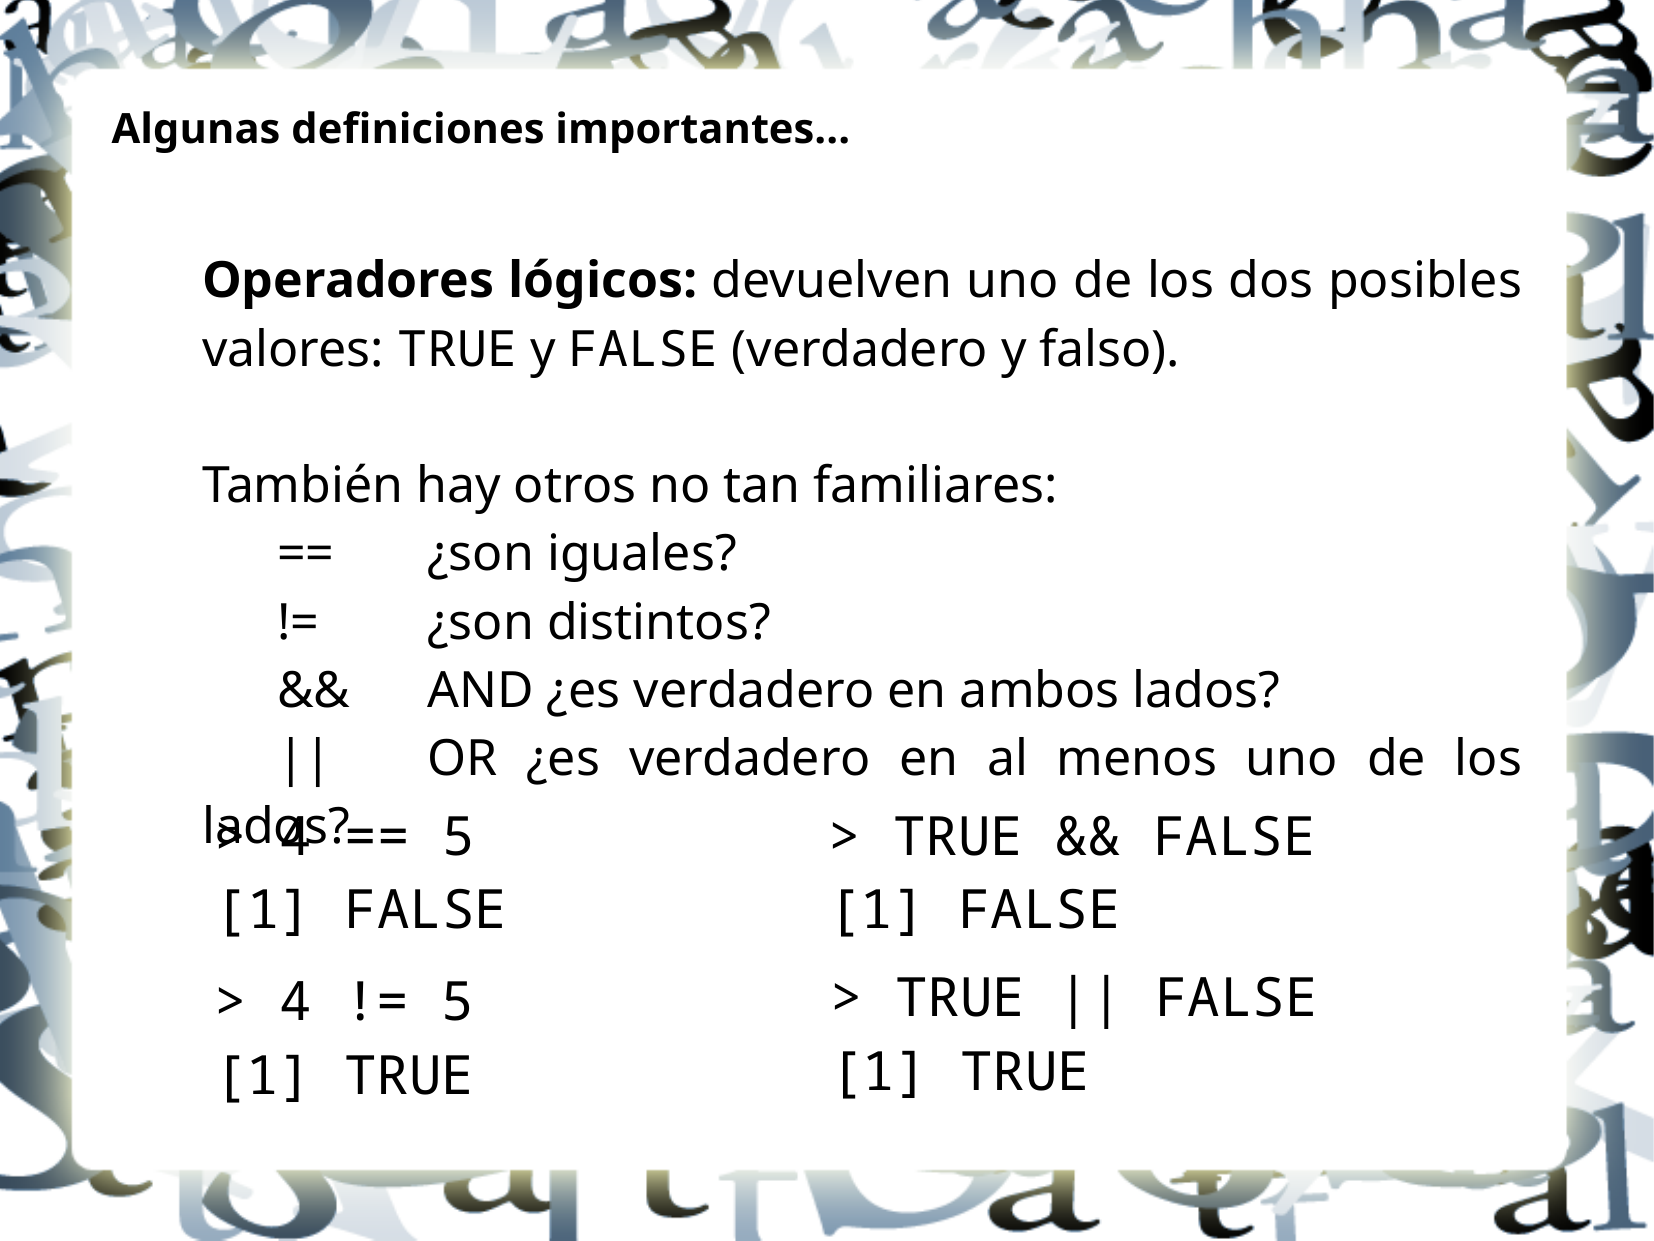

Algunas definiciones importantes...
Operadores lógicos: devuelven uno de los dos posibles valores: TRUE y FALSE (verdadero y falso).
También hay otros no tan familiares:
	==		¿son iguales?
	!= 		¿son distintos?
	&&		AND ¿es verdadero en ambos lados?
	||		OR ¿es verdadero en al menos uno de los lados?
> TRUE && FALSE
[1] FALSE
> 4 == 5
[1] FALSE
> TRUE || FALSE
[1] TRUE
> 4 != 5
[1] TRUE